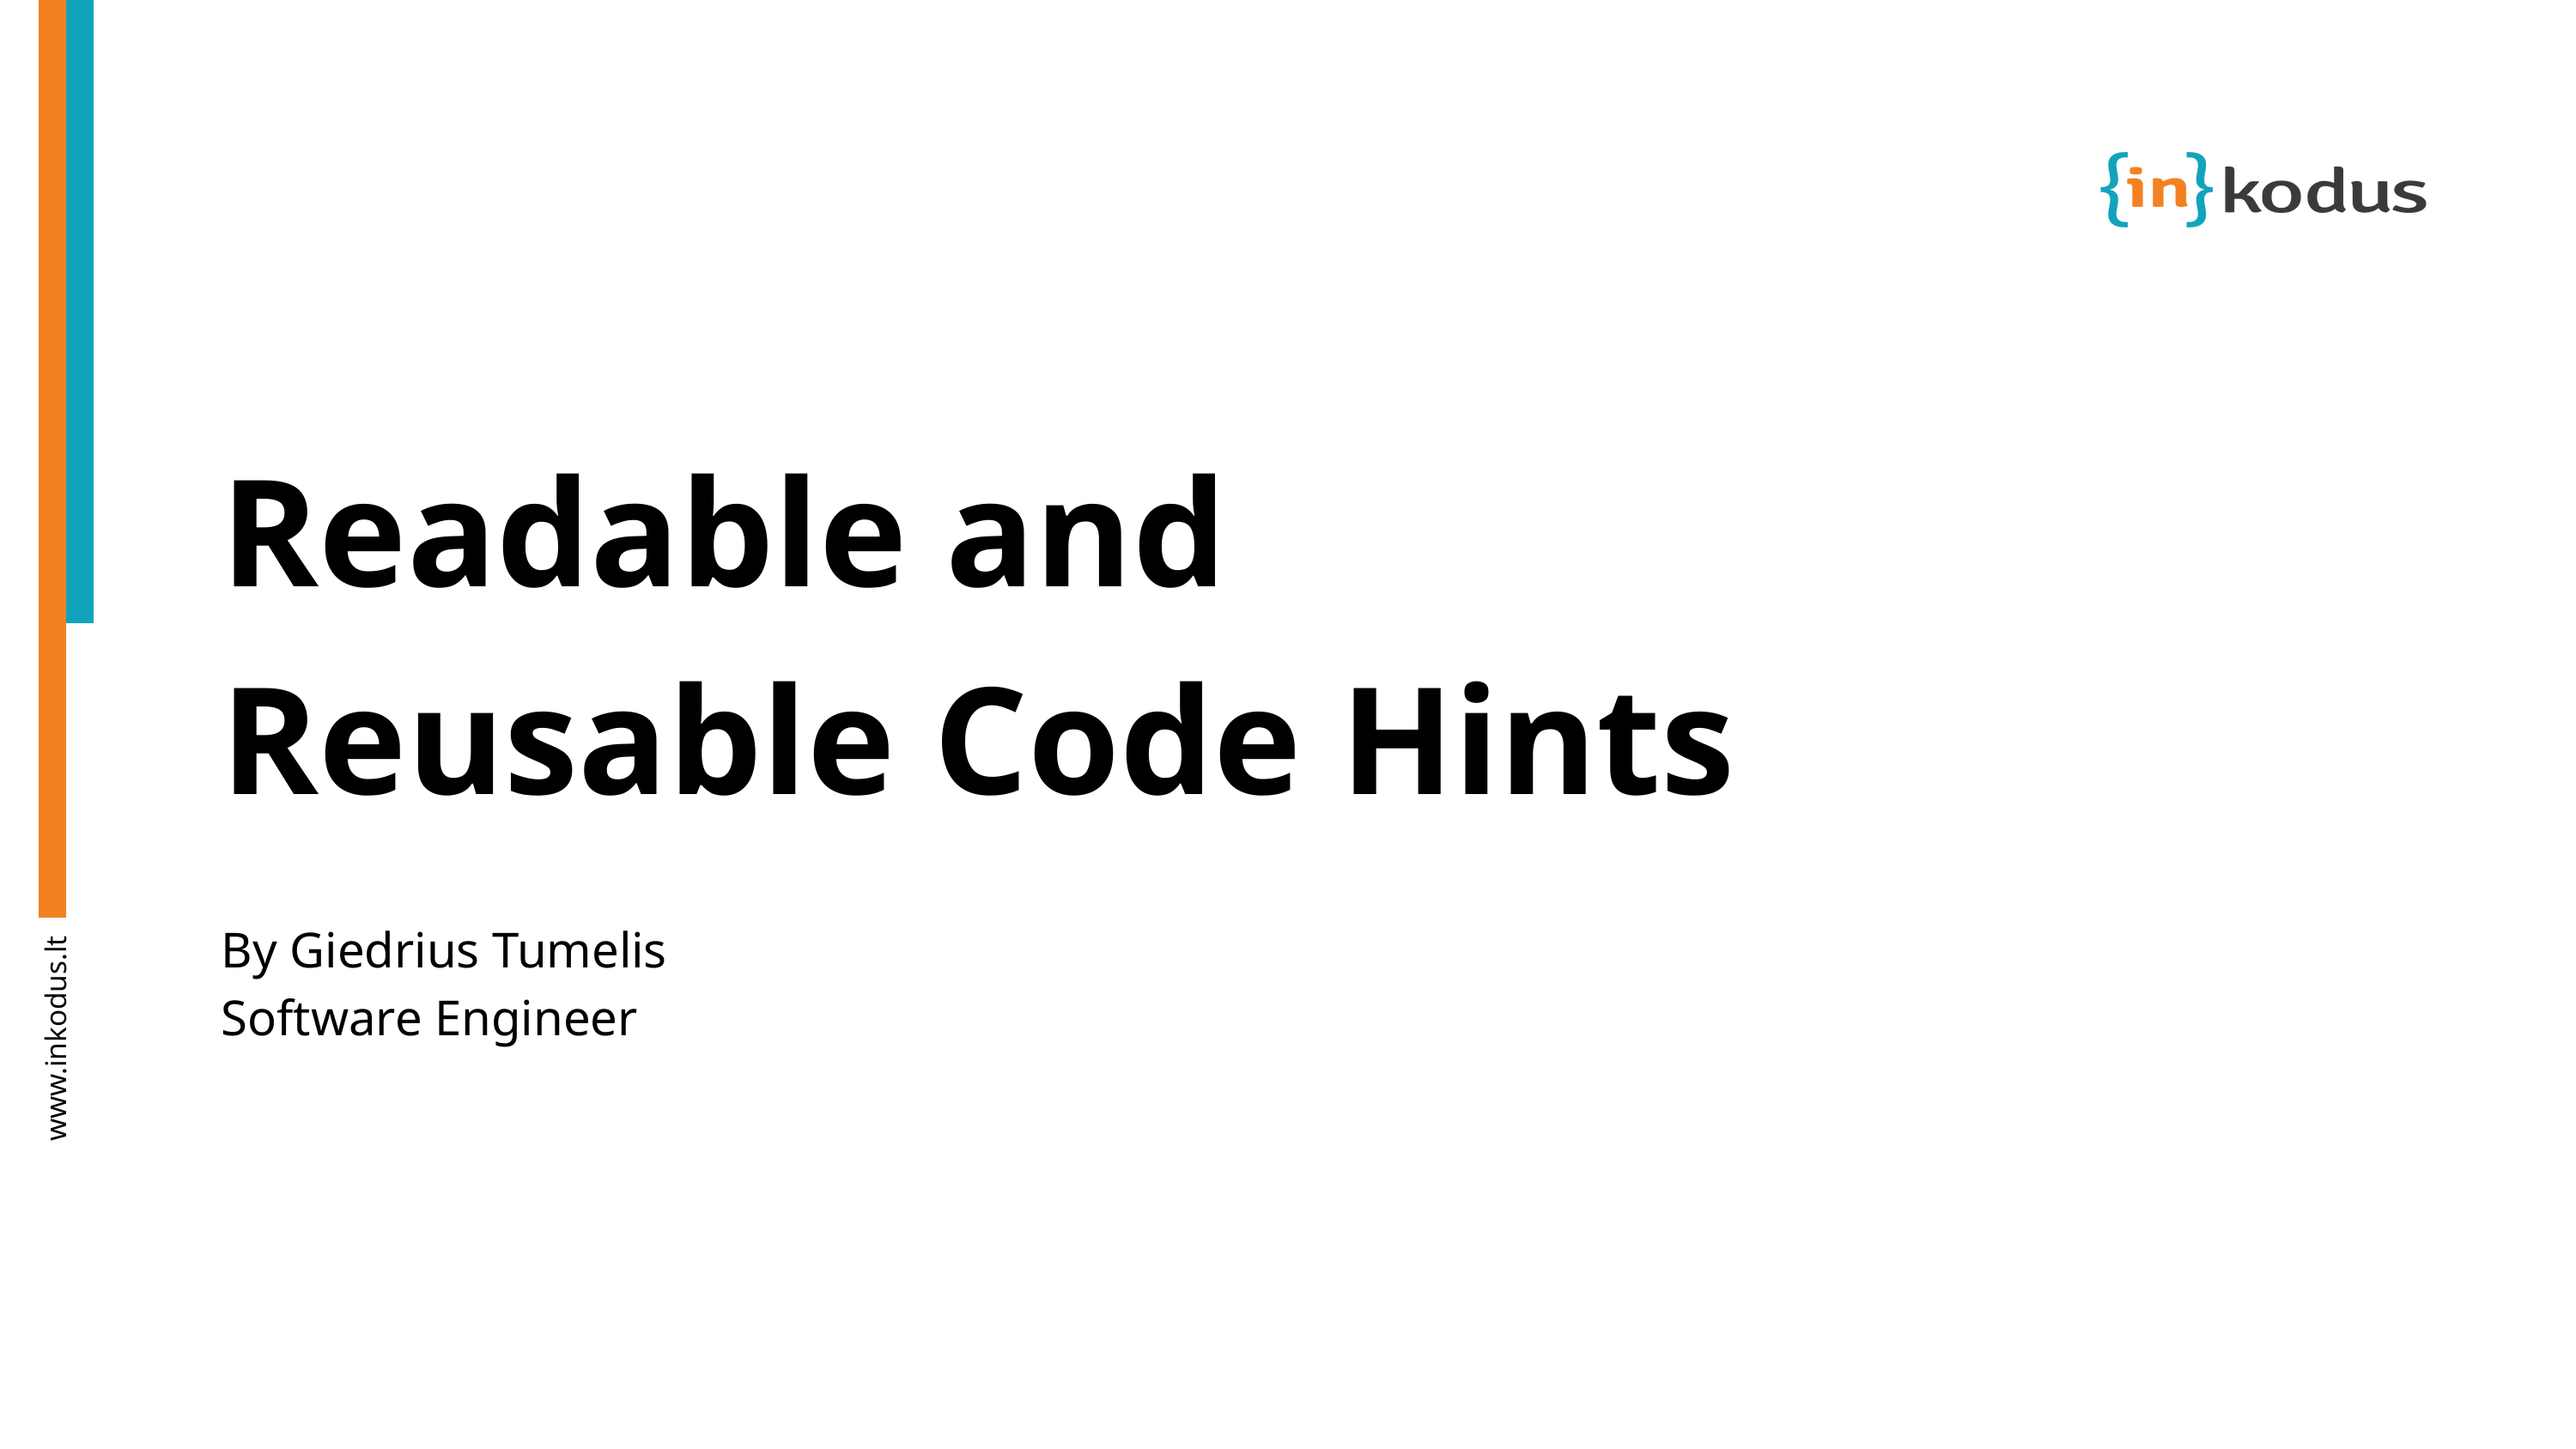

Readable and Reusable Code Hints
By Giedrius Tumelis
Software Engineer
www.inkodus.lt